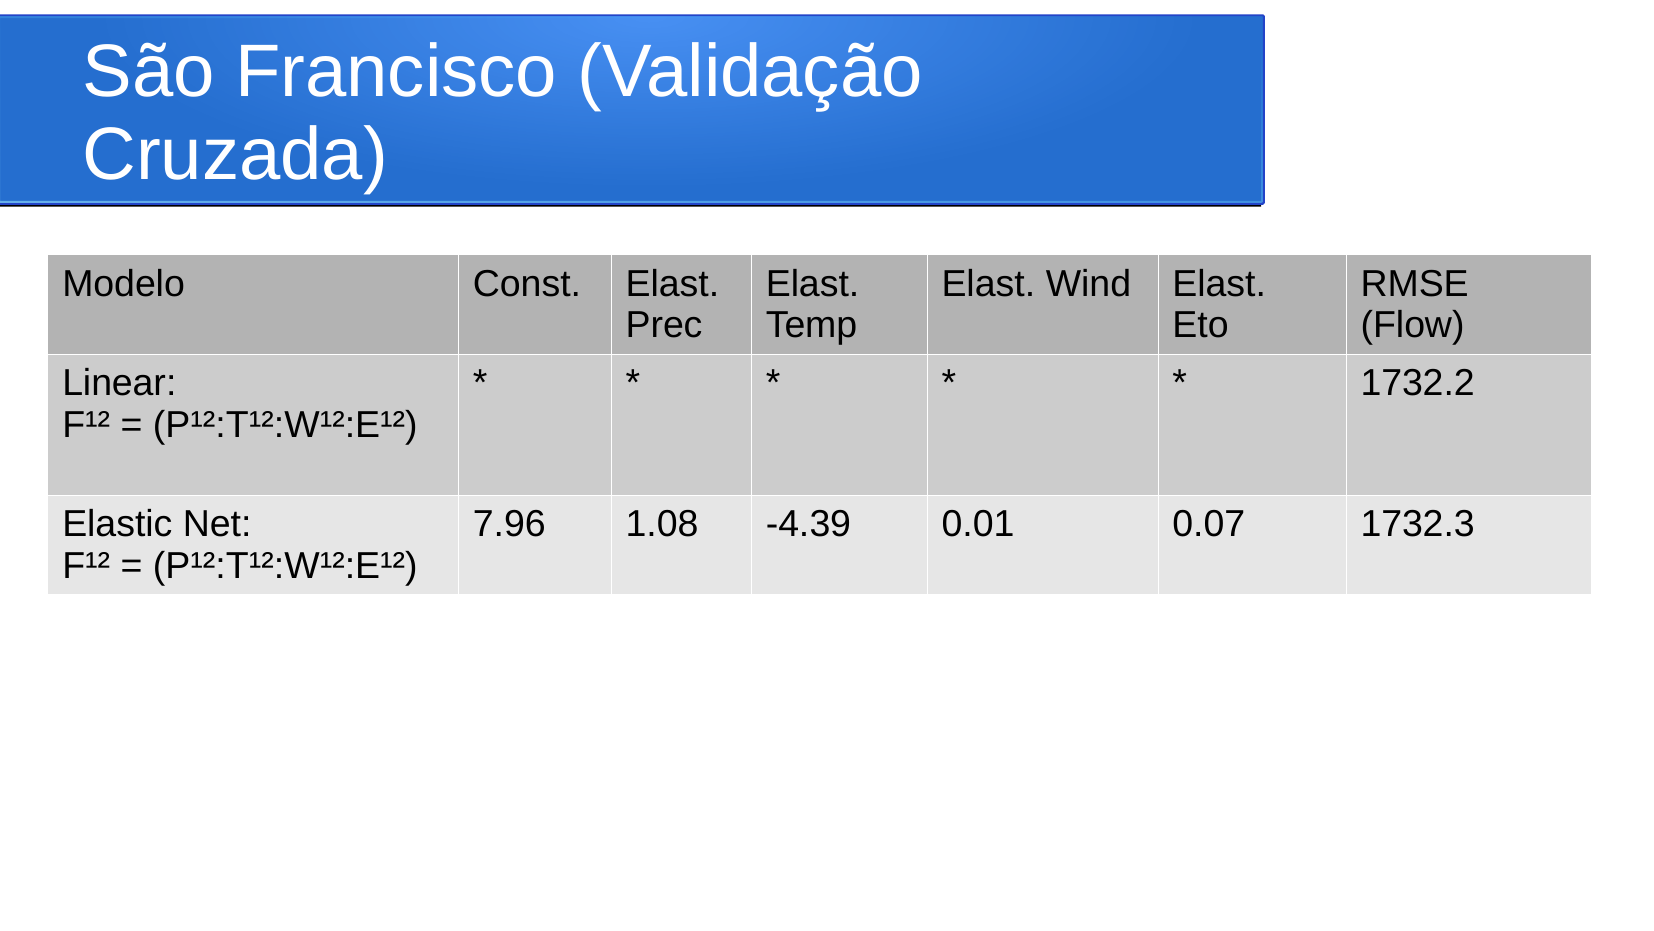

# São Francisco (Validação Cruzada)
| Modelo | Const. | Elast. Prec | Elast. Temp | Elast. Wind | Elast. Eto | RMSE (Flow) |
| --- | --- | --- | --- | --- | --- | --- |
| Linear: F¹² = (P¹²:T¹²:W¹²:E¹²) | \* | \* | \* | \* | \* | 1732.2 |
| Elastic Net: F¹² = (P¹²:T¹²:W¹²:E¹²) | 7.96 | 1.08 | -4.39 | 0.01 | 0.07 | 1732.3 |